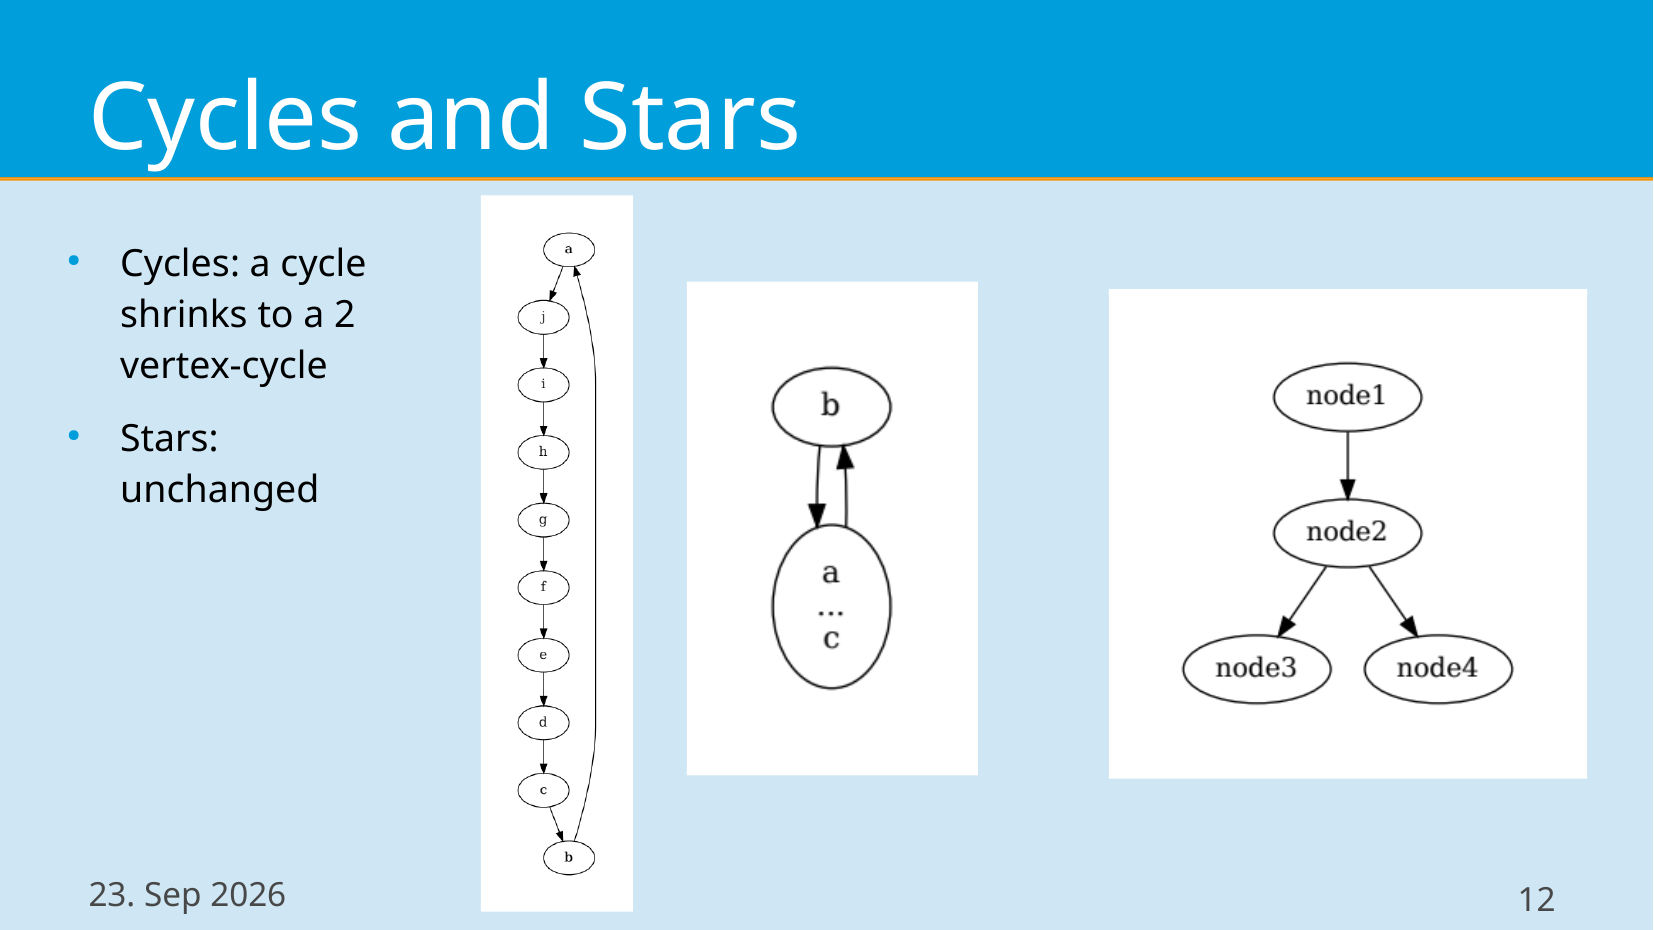

# Cycles and Stars
Cycles: a cycle shrinks to a 2 vertex-cycle
Stars: unchanged
12